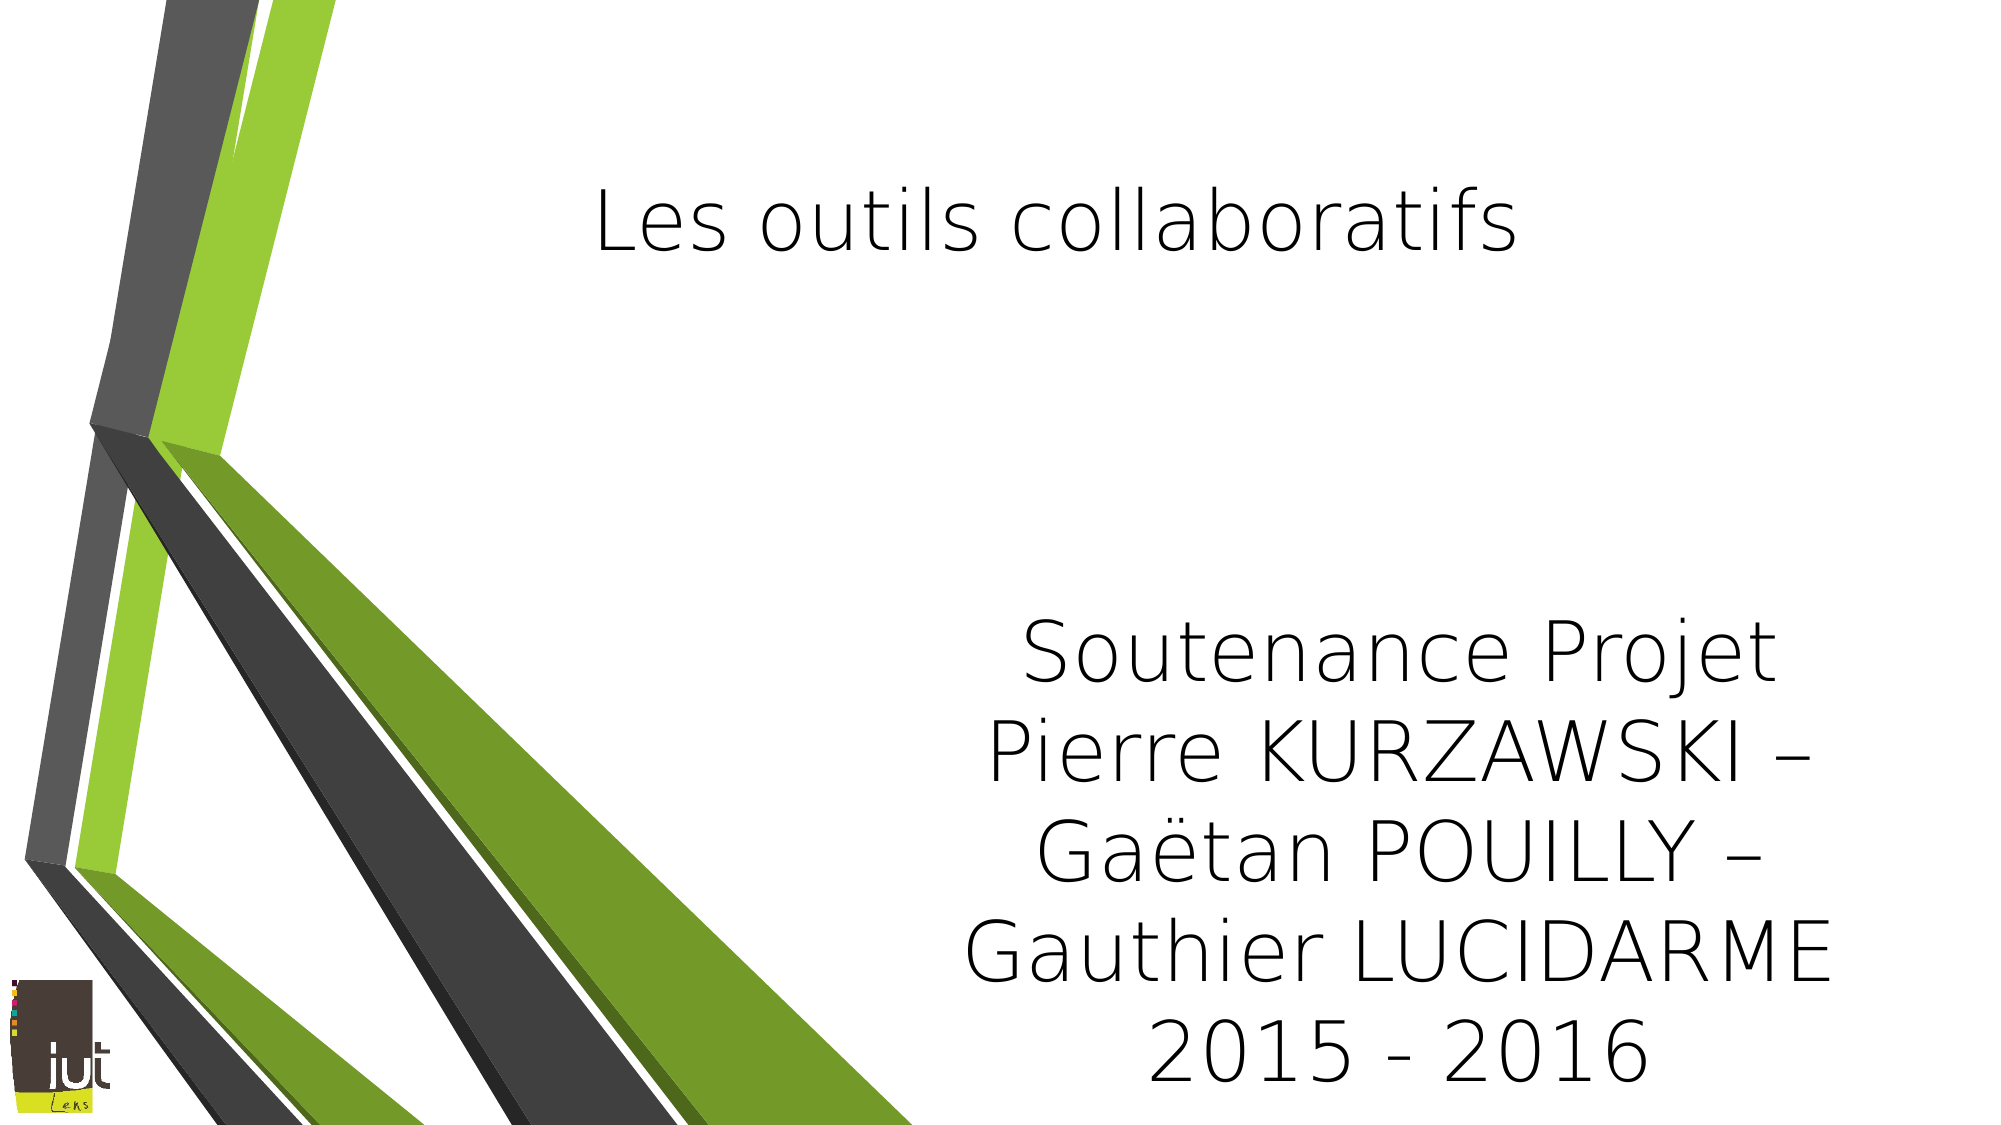

# Les outils collaboratifs
Soutenance Projet
Pierre KURZAWSKI – Gaëtan POUILLY – Gauthier LUCIDARME
2015 - 2016